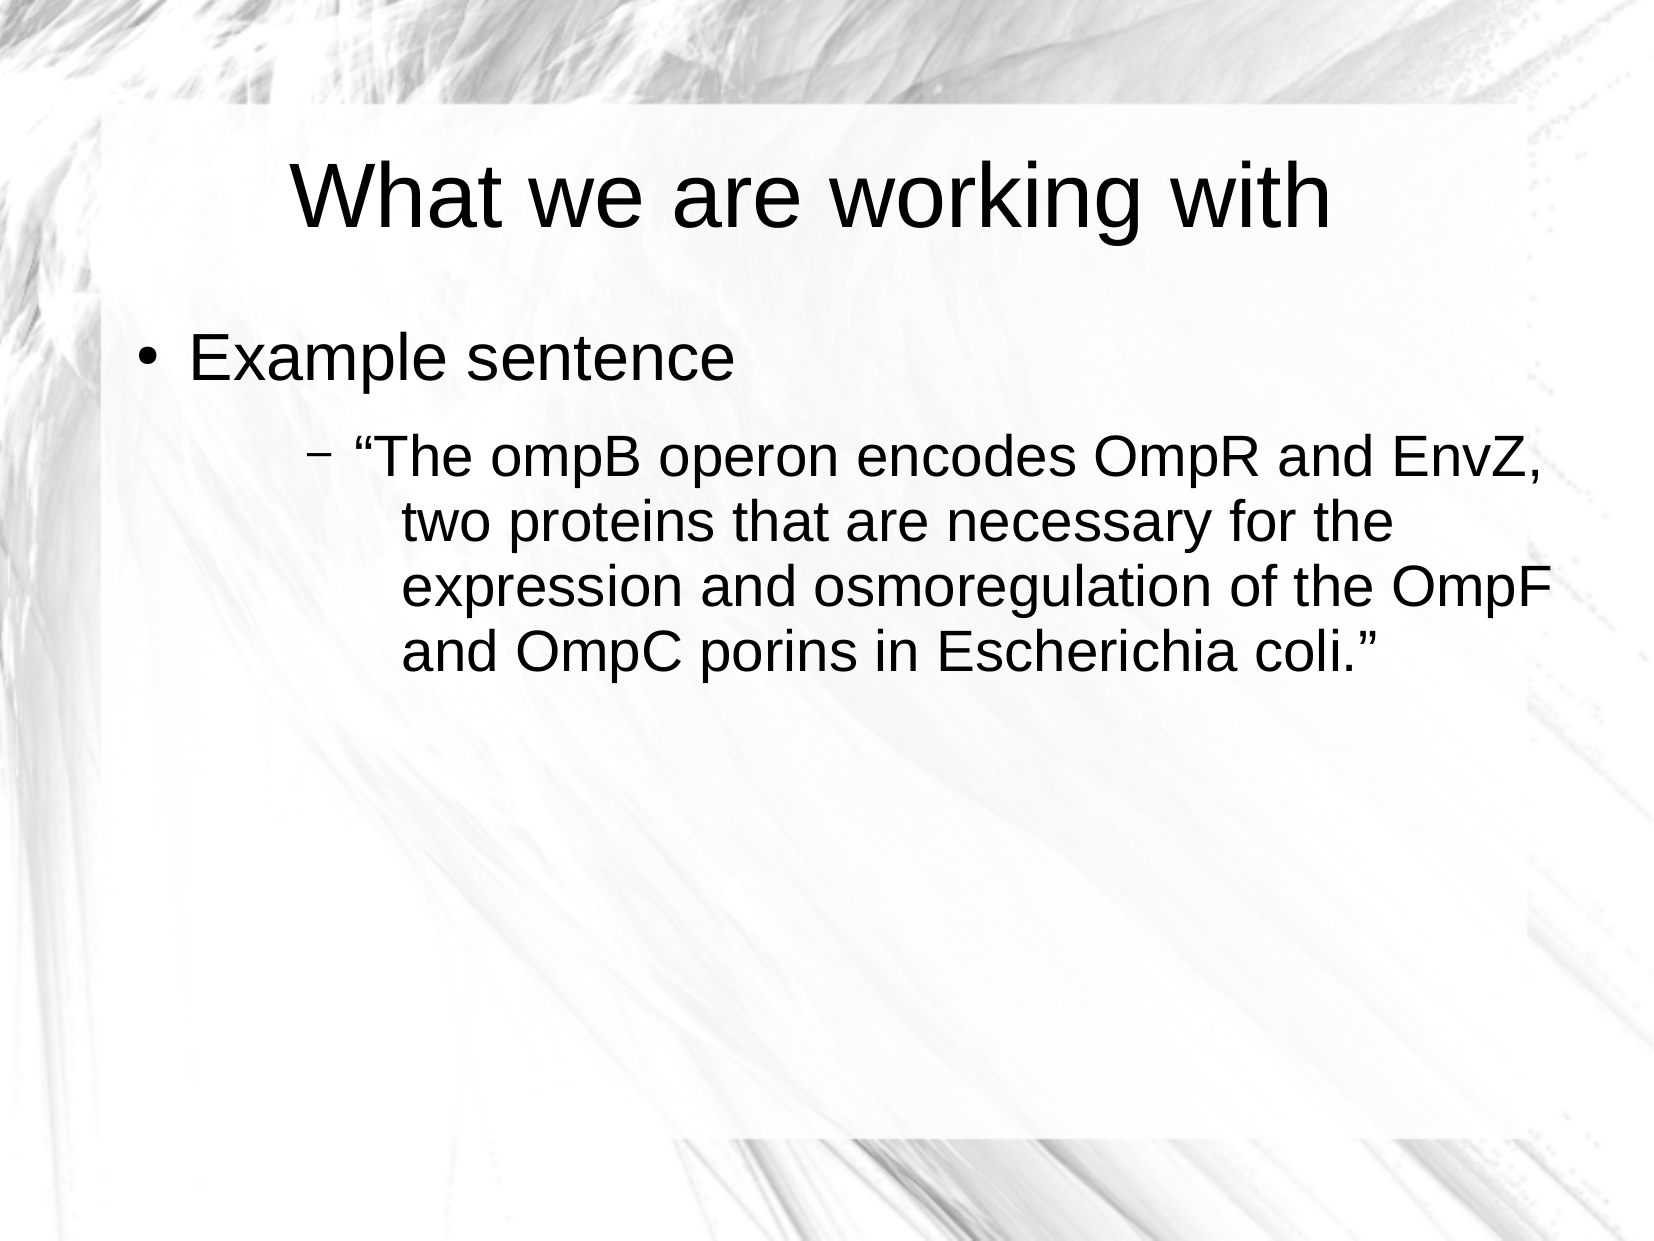

# What we are working with
Example sentence
“The ompB operon encodes OmpR and EnvZ, two proteins that are necessary for the expression and osmoregulation of the OmpF and OmpC porins in Escherichia coli.”